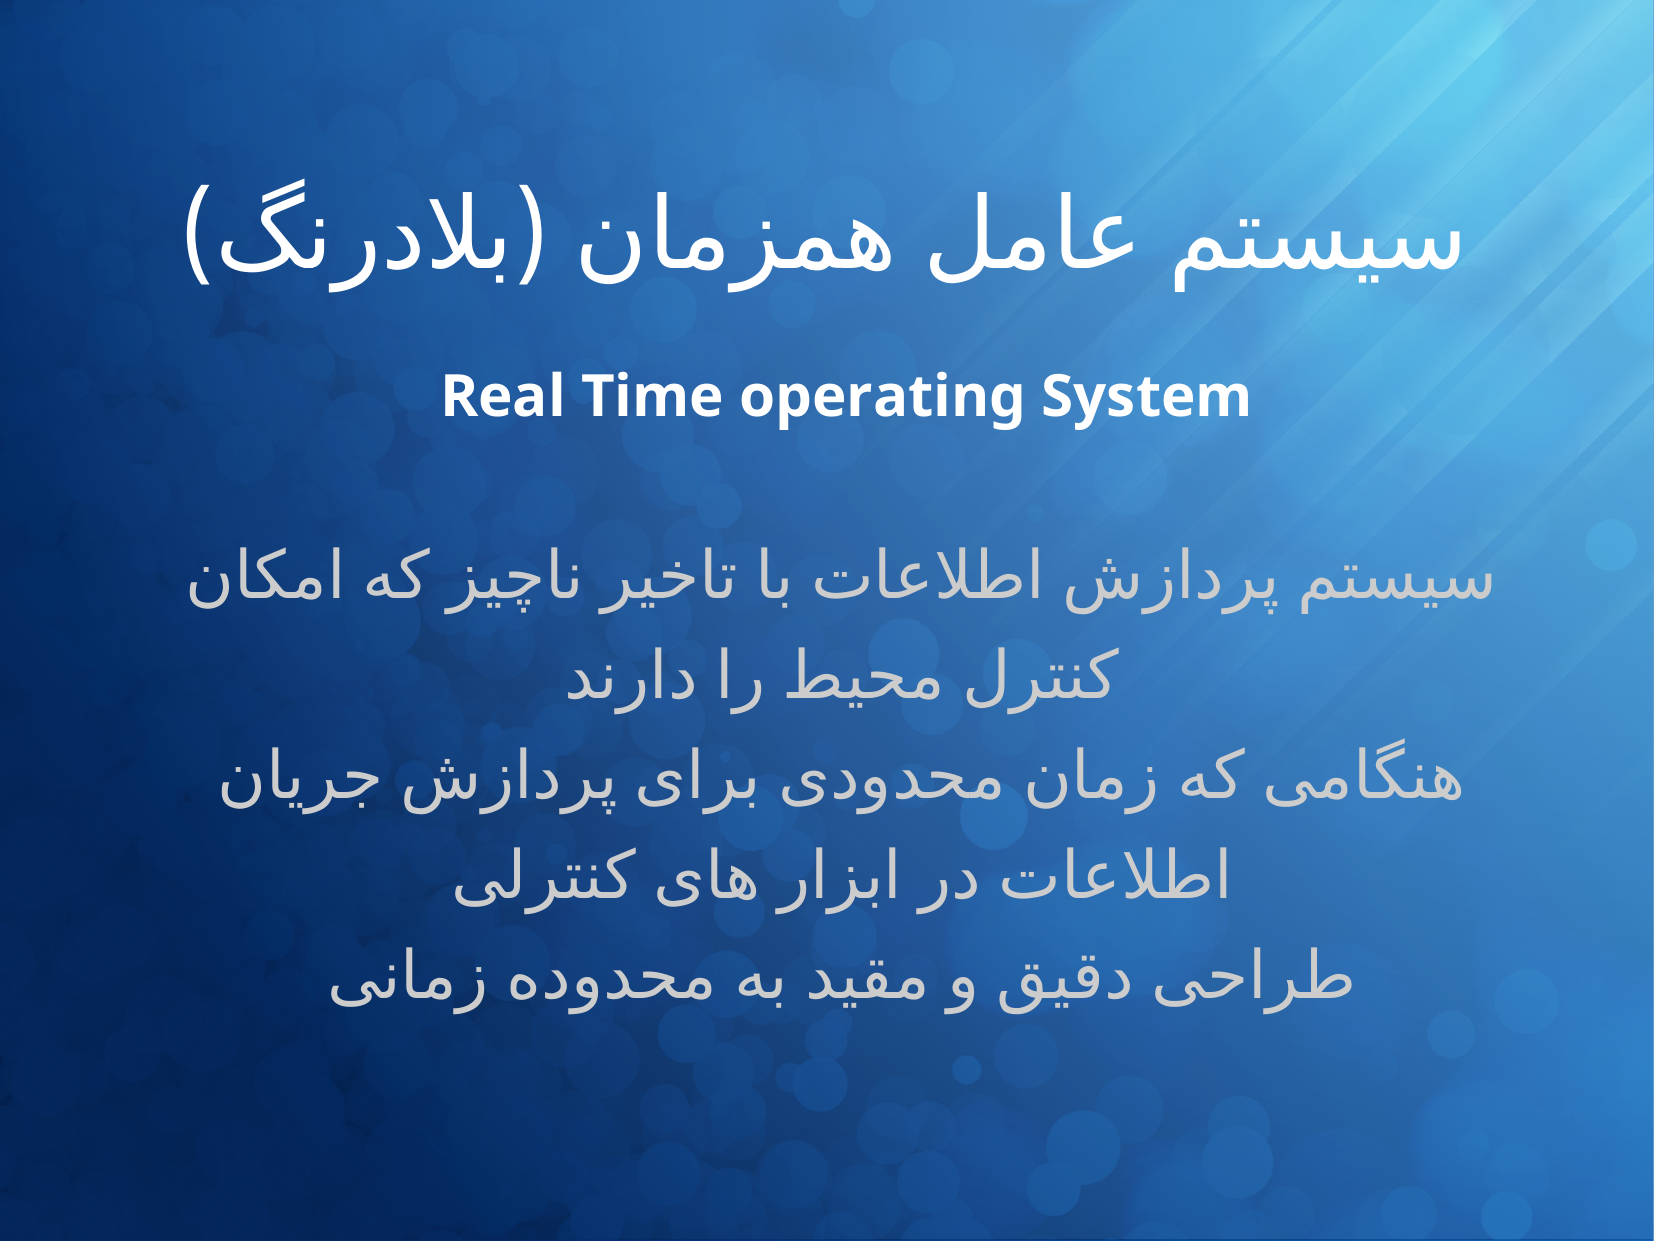

سیستم عامل همزمان (بلادرنگ)
Real Time operating System
# سیستم پردازش اطلاعات با تاخیر ناچیز که امکان کنترل محیط را دارند
هنگامی که زمان محدودی برای پردازش جریان اطلاعات در ابزار های کنترلی
طراحی دقیق و مقید به محدوده زمانی